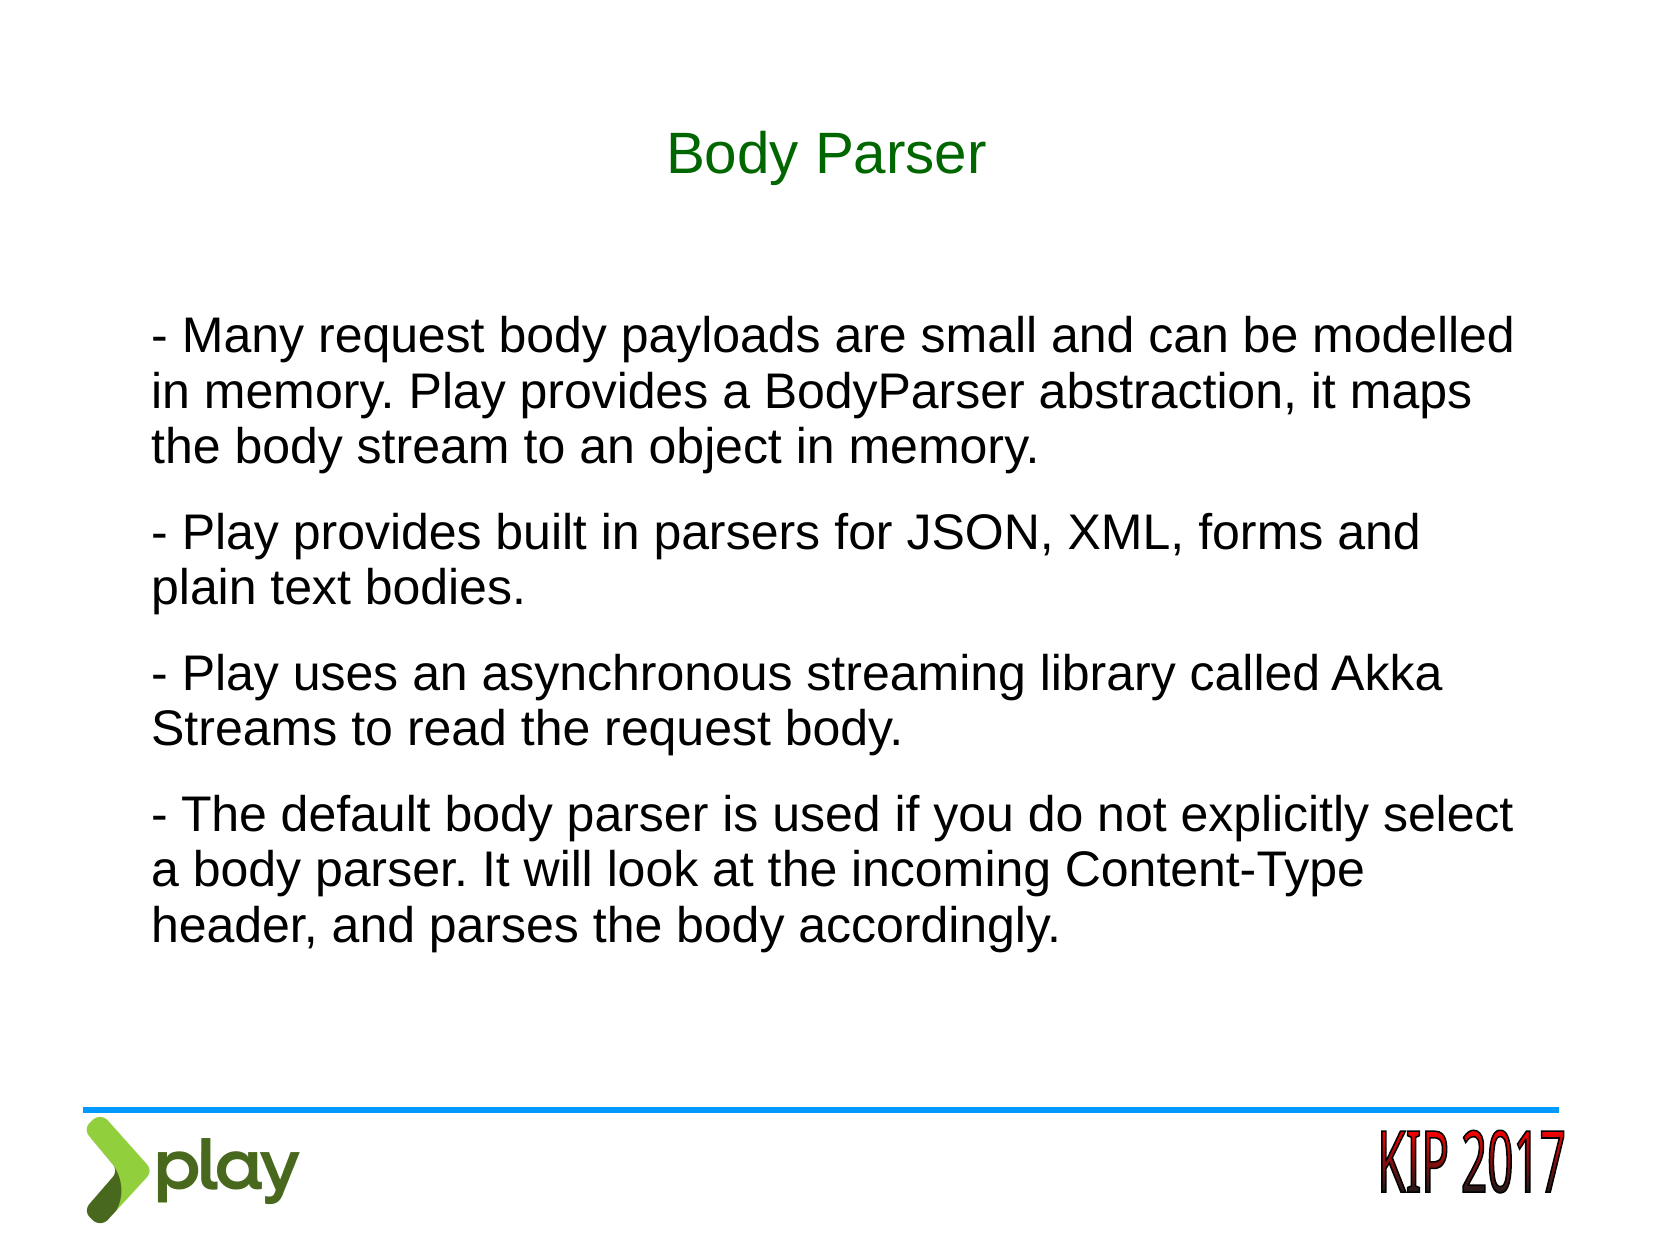

# Body Parser
- Many request body payloads are small and can be modelled in memory. Play provides a BodyParser abstraction, it maps the body stream to an object in memory.
- Play provides built in parsers for JSON, XML, forms and plain text bodies.
- Play uses an asynchronous streaming library called Akka Streams to read the request body.
- The default body parser is used if you do not explicitly select a body parser. It will look at the incoming Content-Type header, and parses the body accordingly.